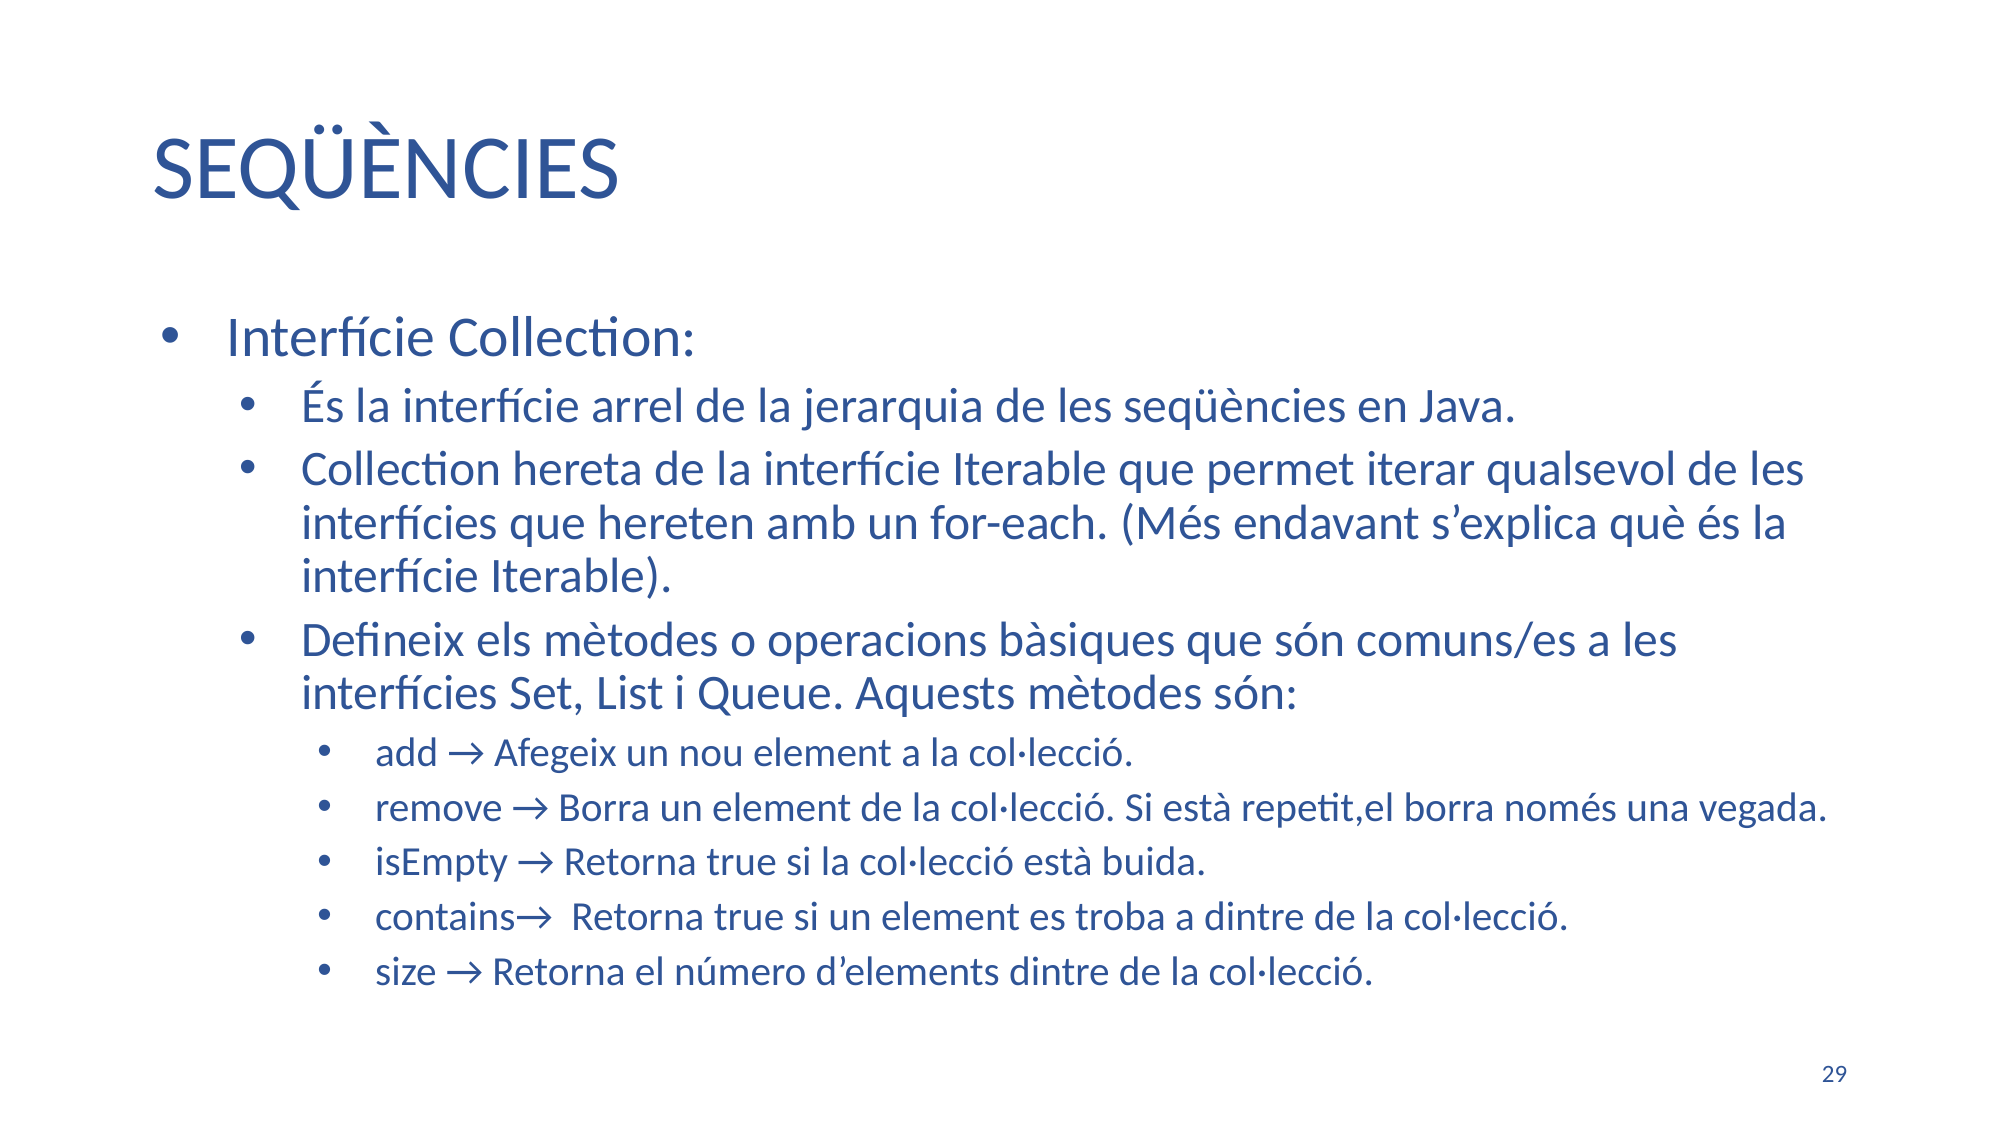

# SEQÜÈNCIES
Interfície Collection:
És la interfície arrel de la jerarquia de les seqüències en Java.
Collection hereta de la interfície Iterable que permet iterar qualsevol de les interfícies que hereten amb un for-each. (Més endavant s’explica què és la interfície Iterable).
Defineix els mètodes o operacions bàsiques que són comuns/es a les interfícies Set, List i Queue. Aquests mètodes són:
add → Afegeix un nou element a la col·lecció.
remove → Borra un element de la col·lecció. Si està repetit,el borra només una vegada.
isEmpty → Retorna true si la col·lecció està buida.
contains→ Retorna true si un element es troba a dintre de la col·lecció.
size → Retorna el número d’elements dintre de la col·lecció.